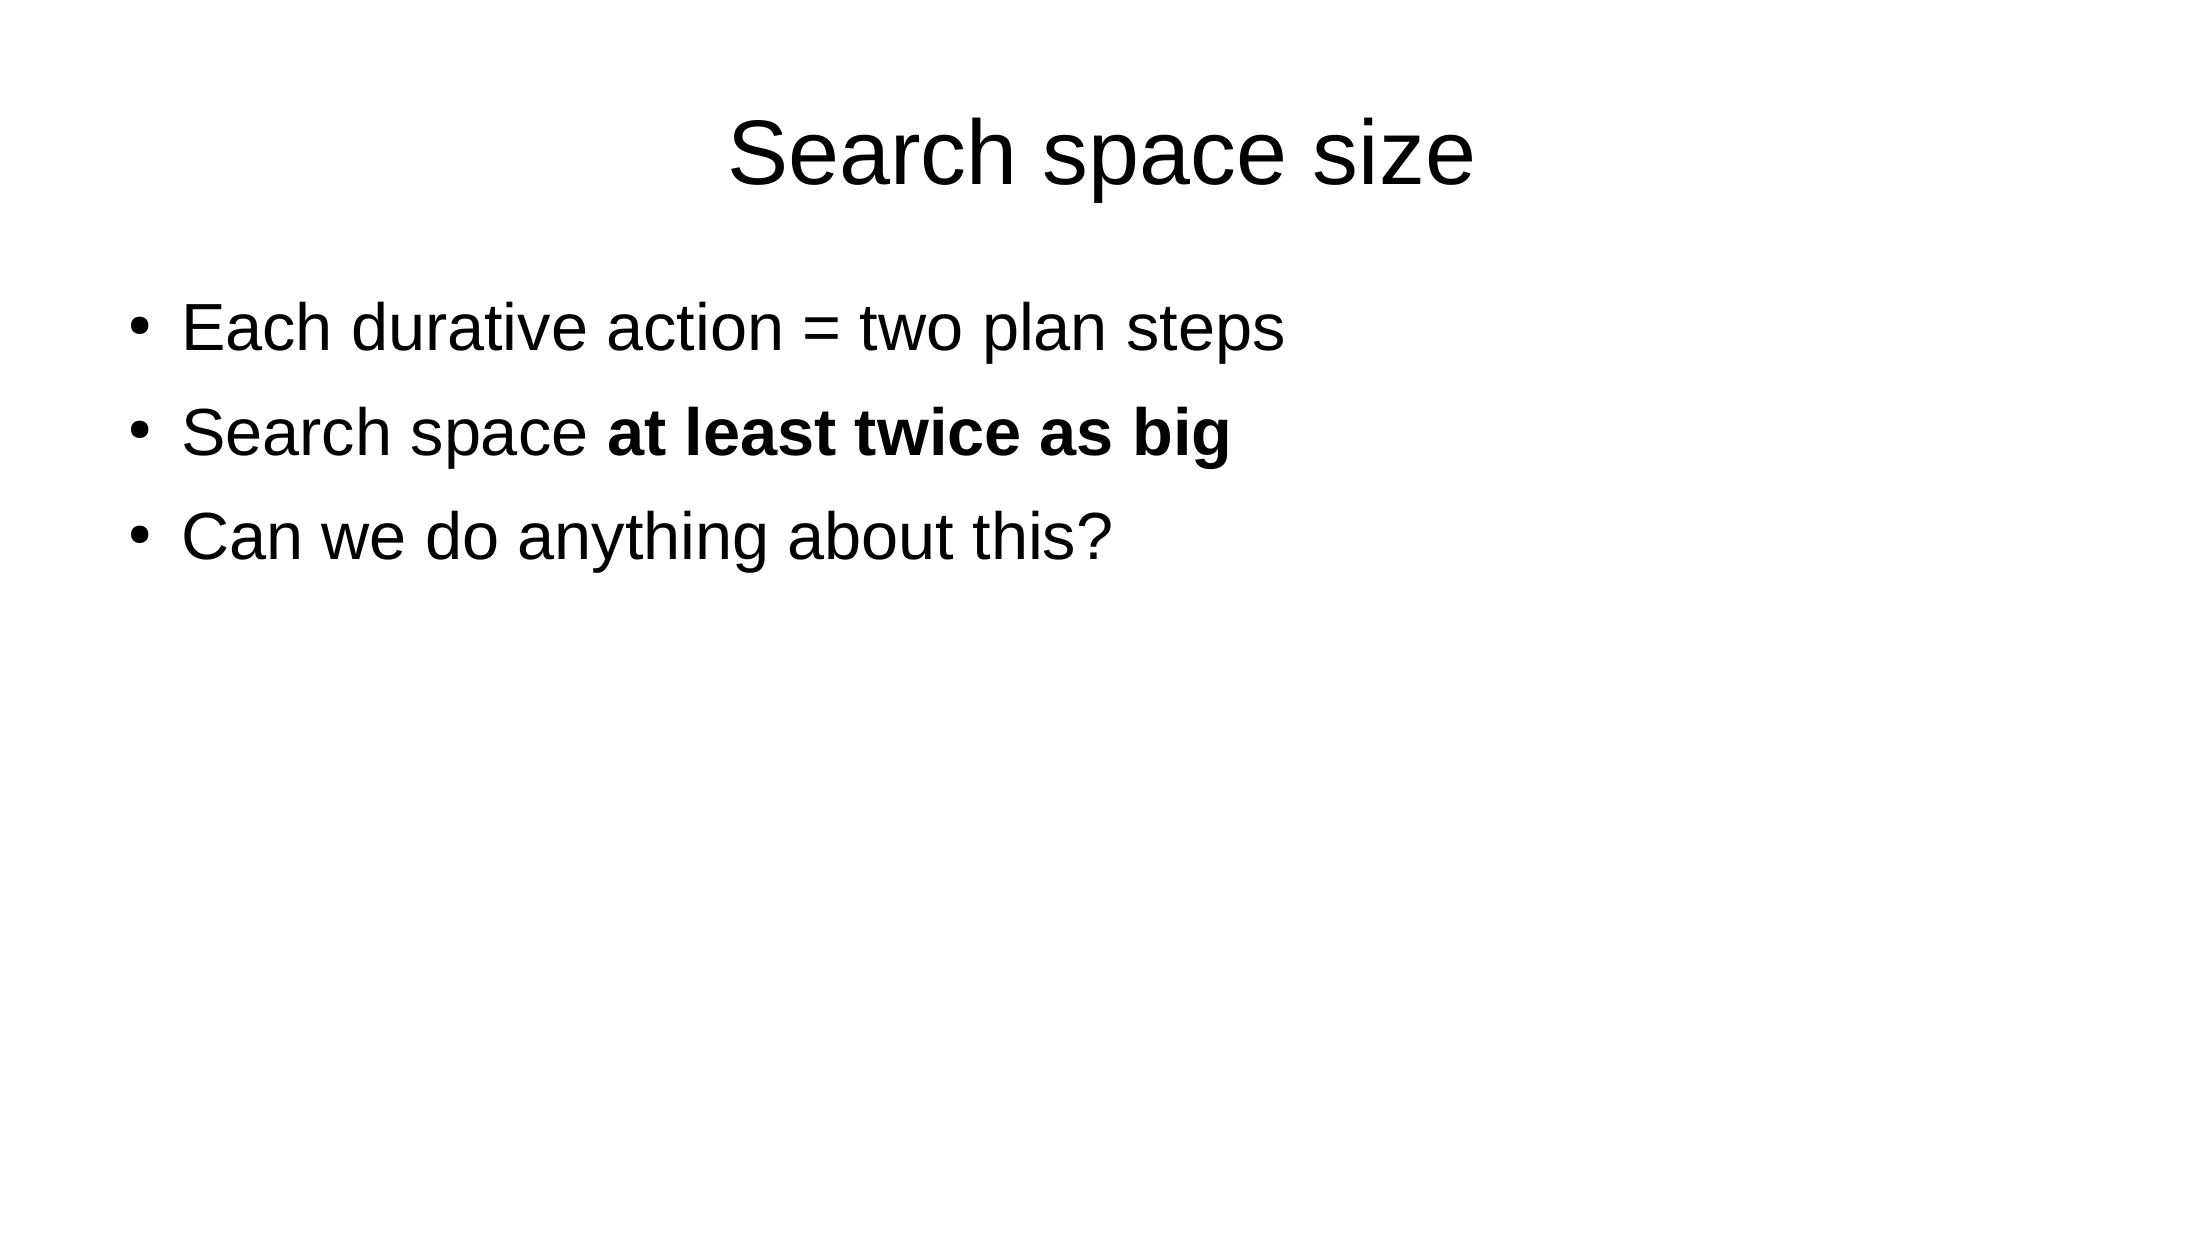

# Search space size
Each durative action = two plan steps
Search space at least twice as big
Can we do anything about this?